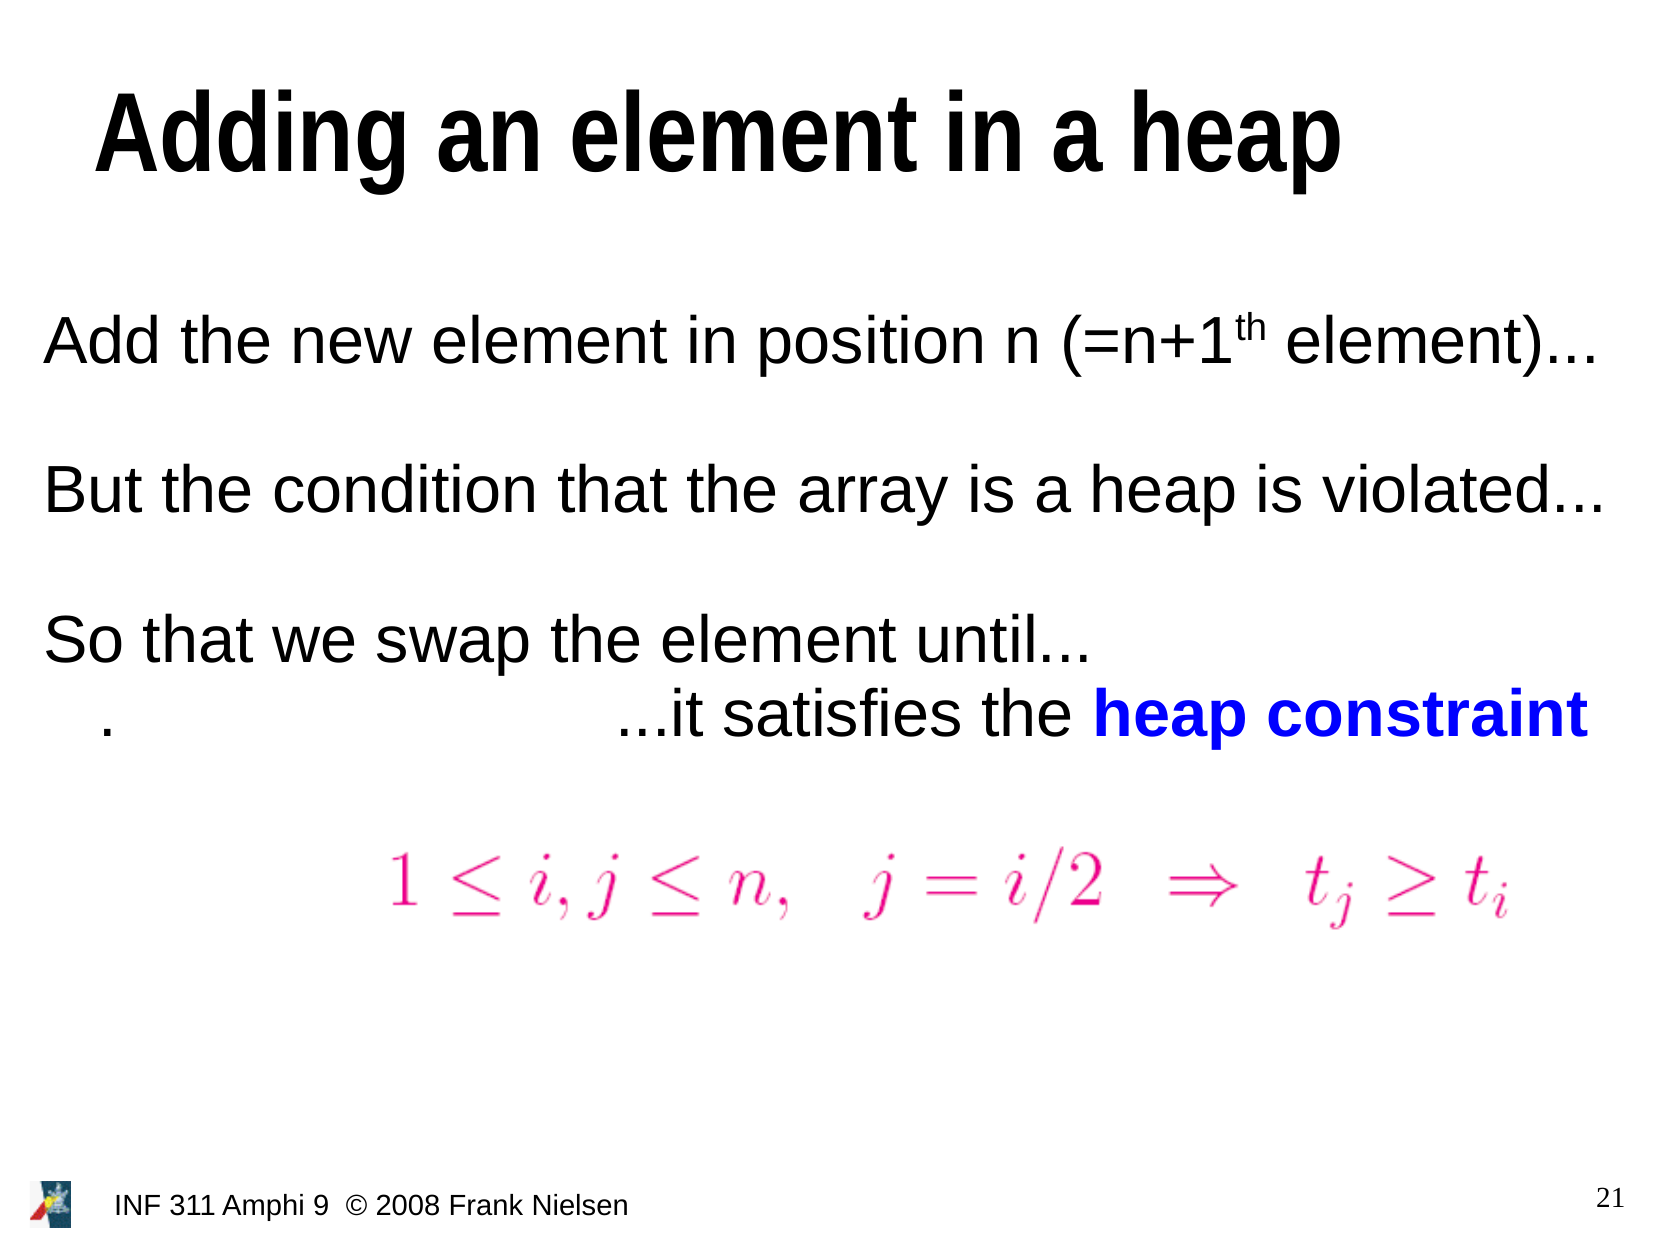

Adding an element in a heap
 Add the new element in position n (=n+1th element)...
 But the condition that the array is a heap is violated...
 So that we swap the element until...
	.							...it satisfies the heap constraint